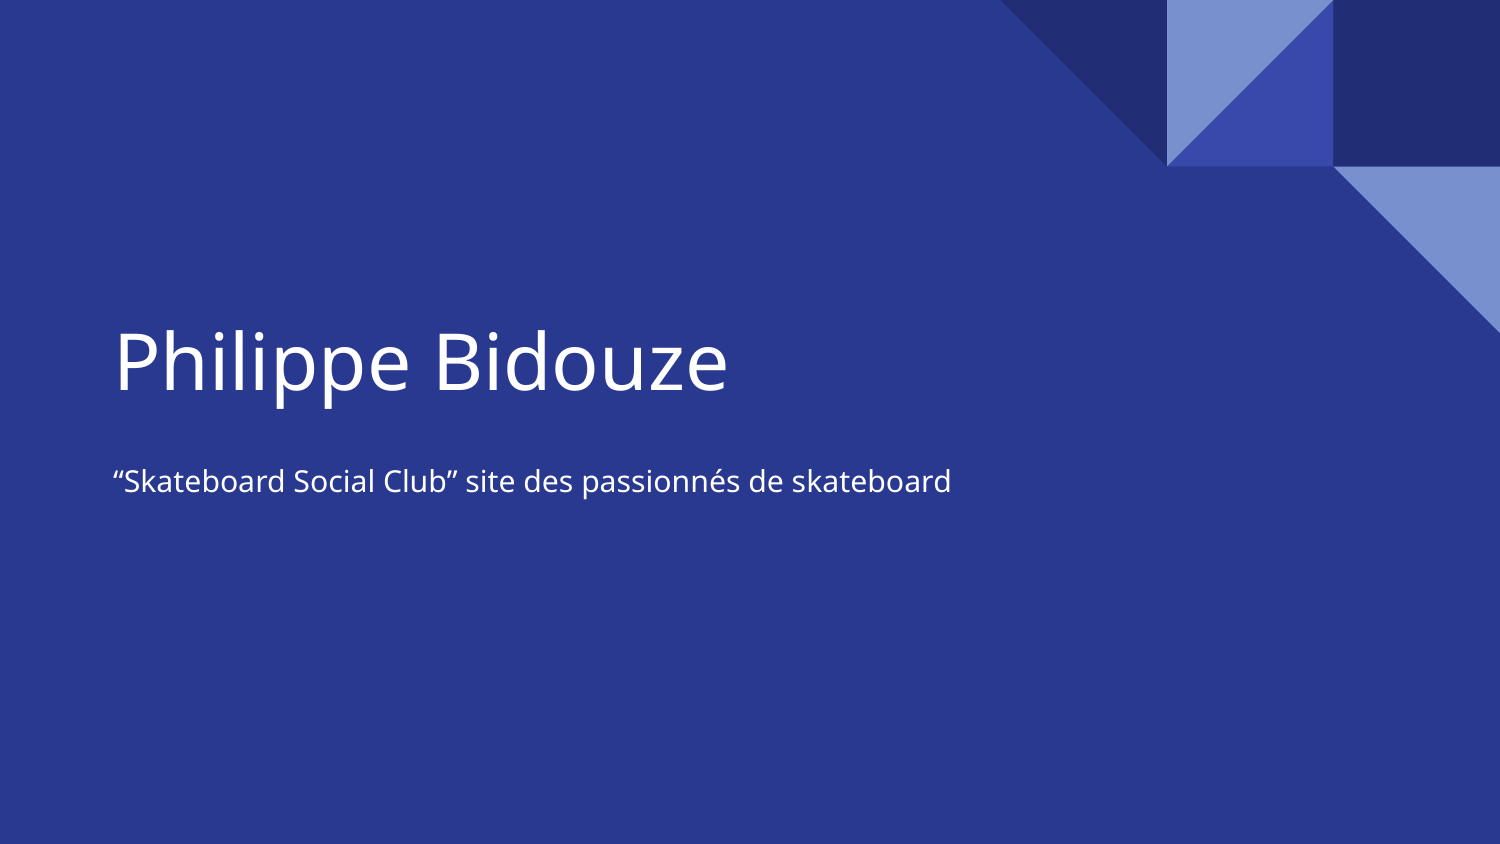

# Philippe Bidouze
“Skateboard Social Club” site des passionnés de skateboard